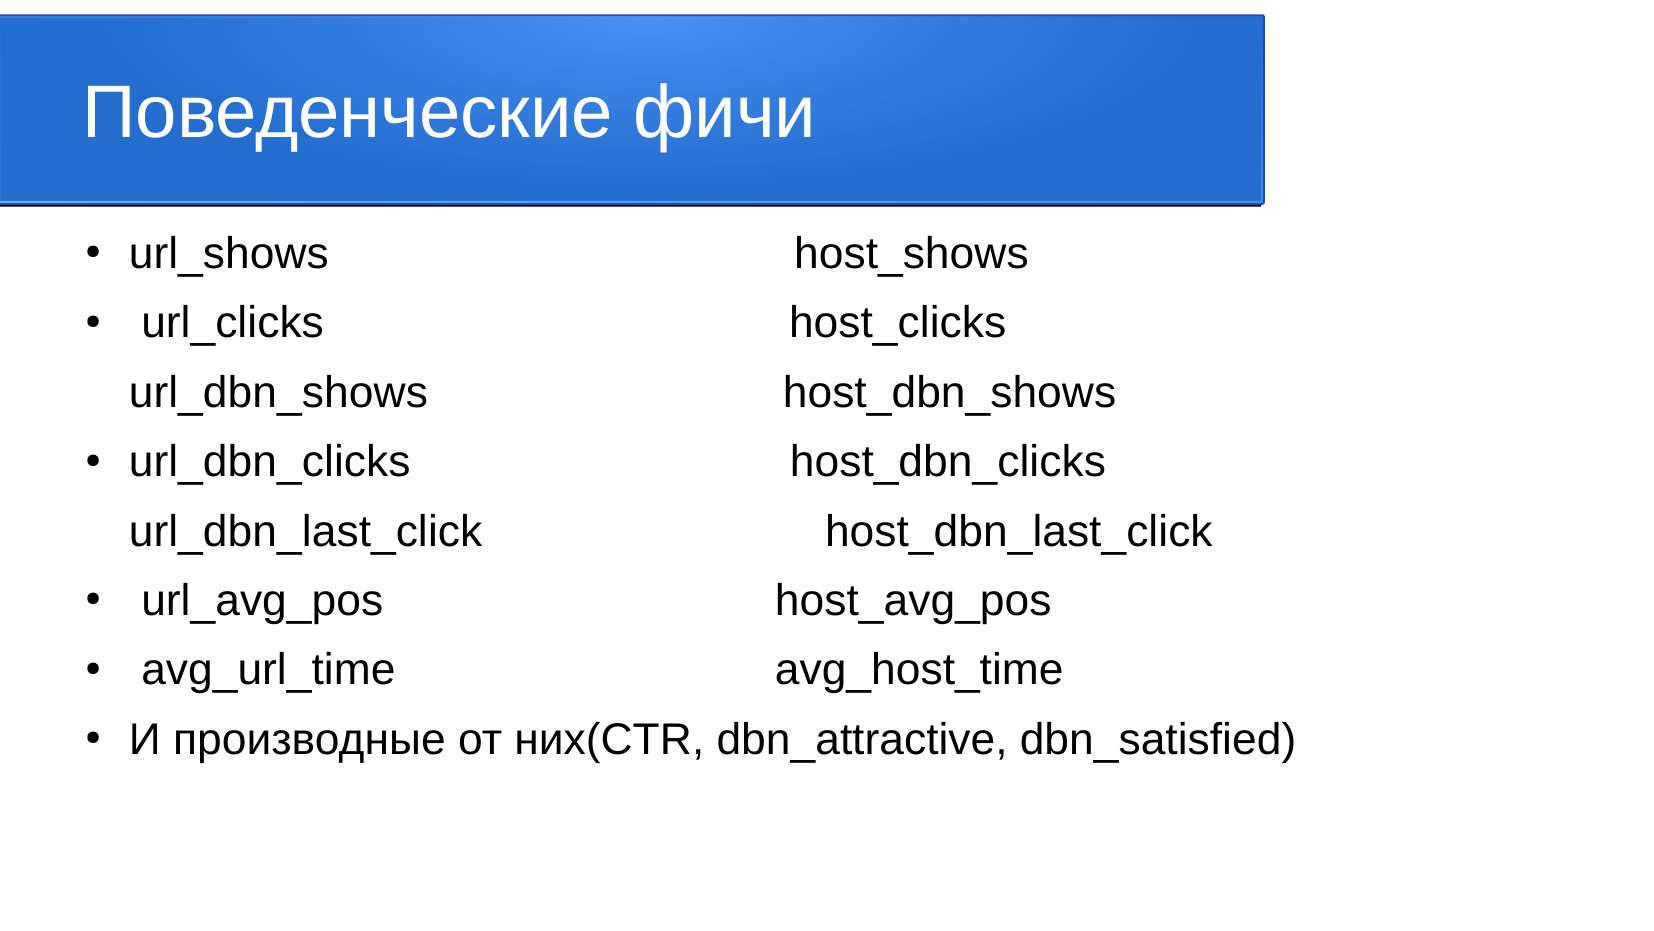

# Поведенческие фичи
url_shows host_shows
 url_clicks host_clicks
url_dbn_shows host_dbn_shows
url_dbn_clicks host_dbn_clicks
url_dbn_last_click host_dbn_last_click
 url_avg_pos host_avg_pos
 avg_url_time avg_host_time
И производные от них(CTR, dbn_attractive, dbn_satisfied)